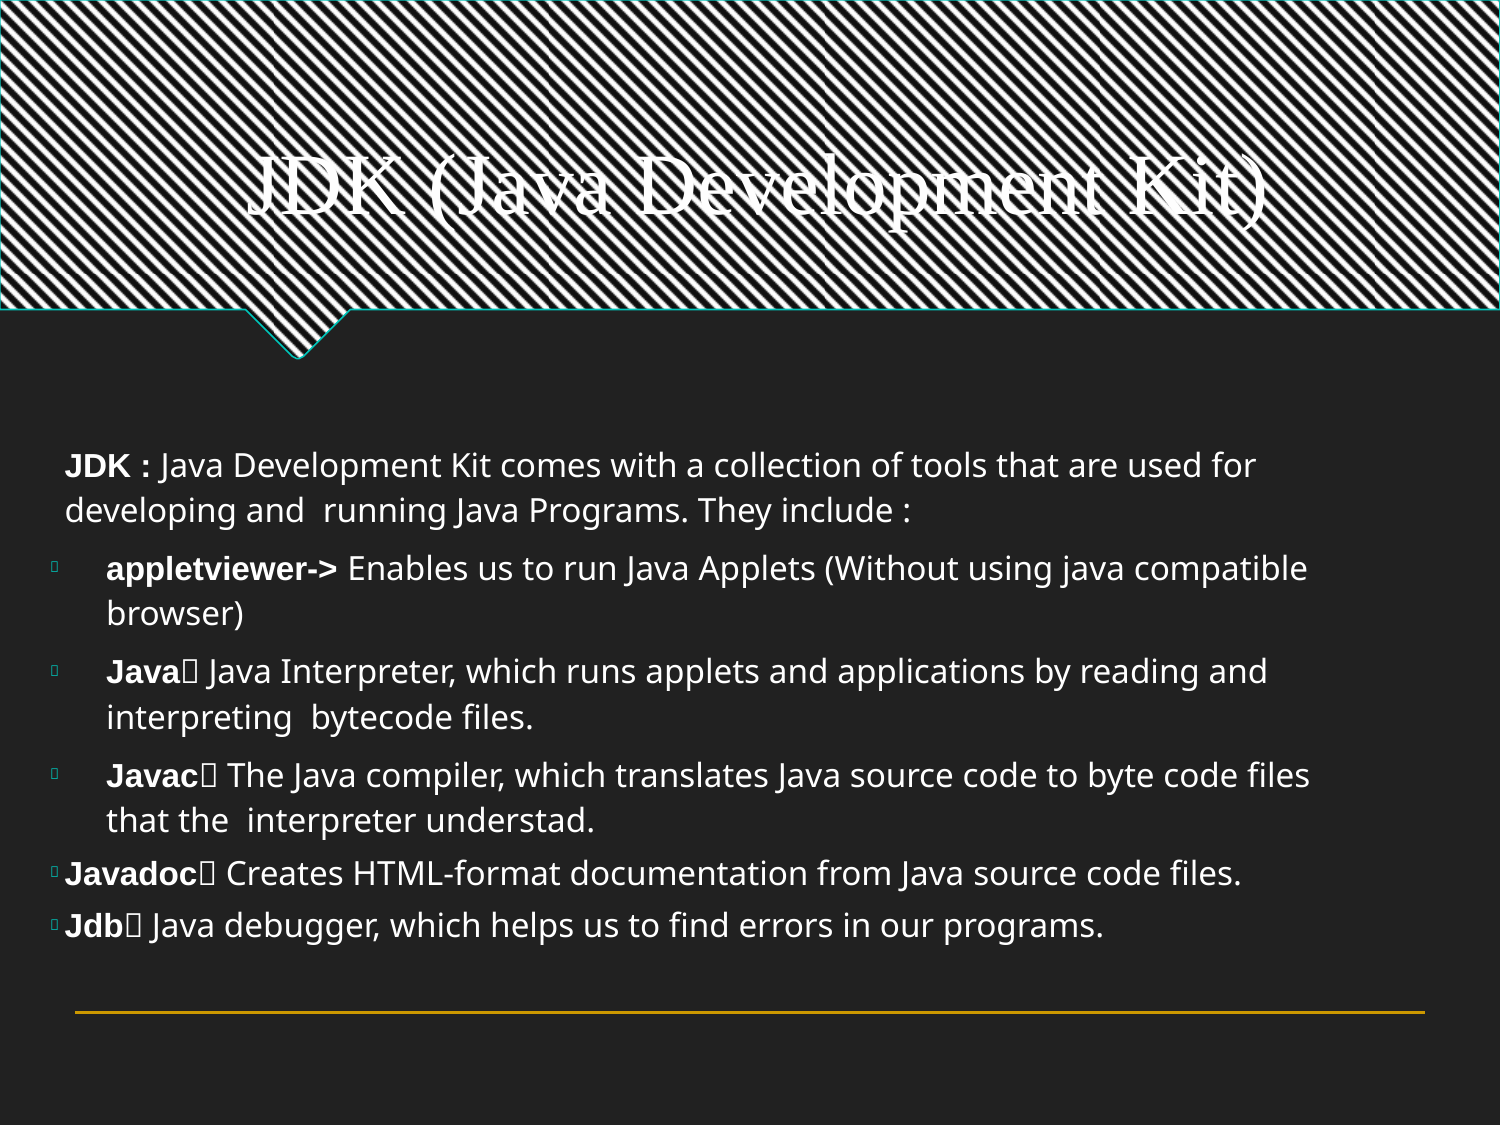

# JDK (Java Development Kit)
JDK : Java Development Kit comes with a collection of tools that are used for developing and running Java Programs. They include :
appletviewer-> Enables us to run Java Applets (Without using java compatible browser)
Java Java Interpreter, which runs applets and applications by reading and interpreting bytecode files.
Javac The Java compiler, which translates Java source code to byte code files that the interpreter understad.
Javadoc Creates HTML-format documentation from Java source code files.
Jdb Java debugger, which helps us to find errors in our programs.